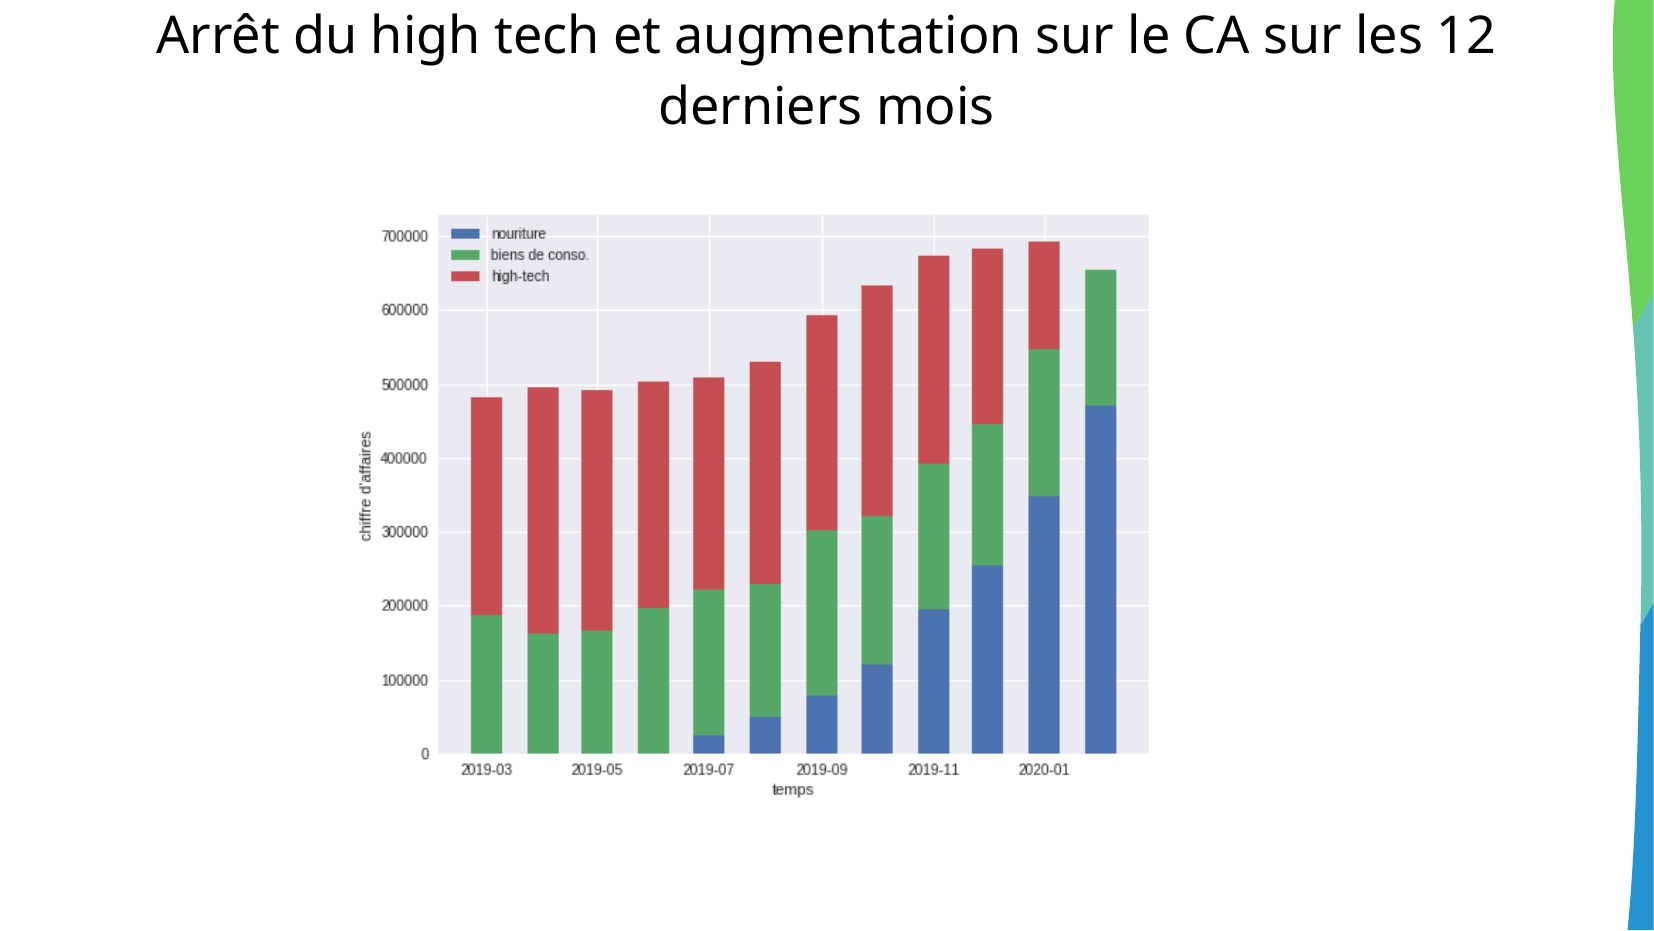

# Arrêt du high tech et augmentation sur le CA sur les 12 derniers mois